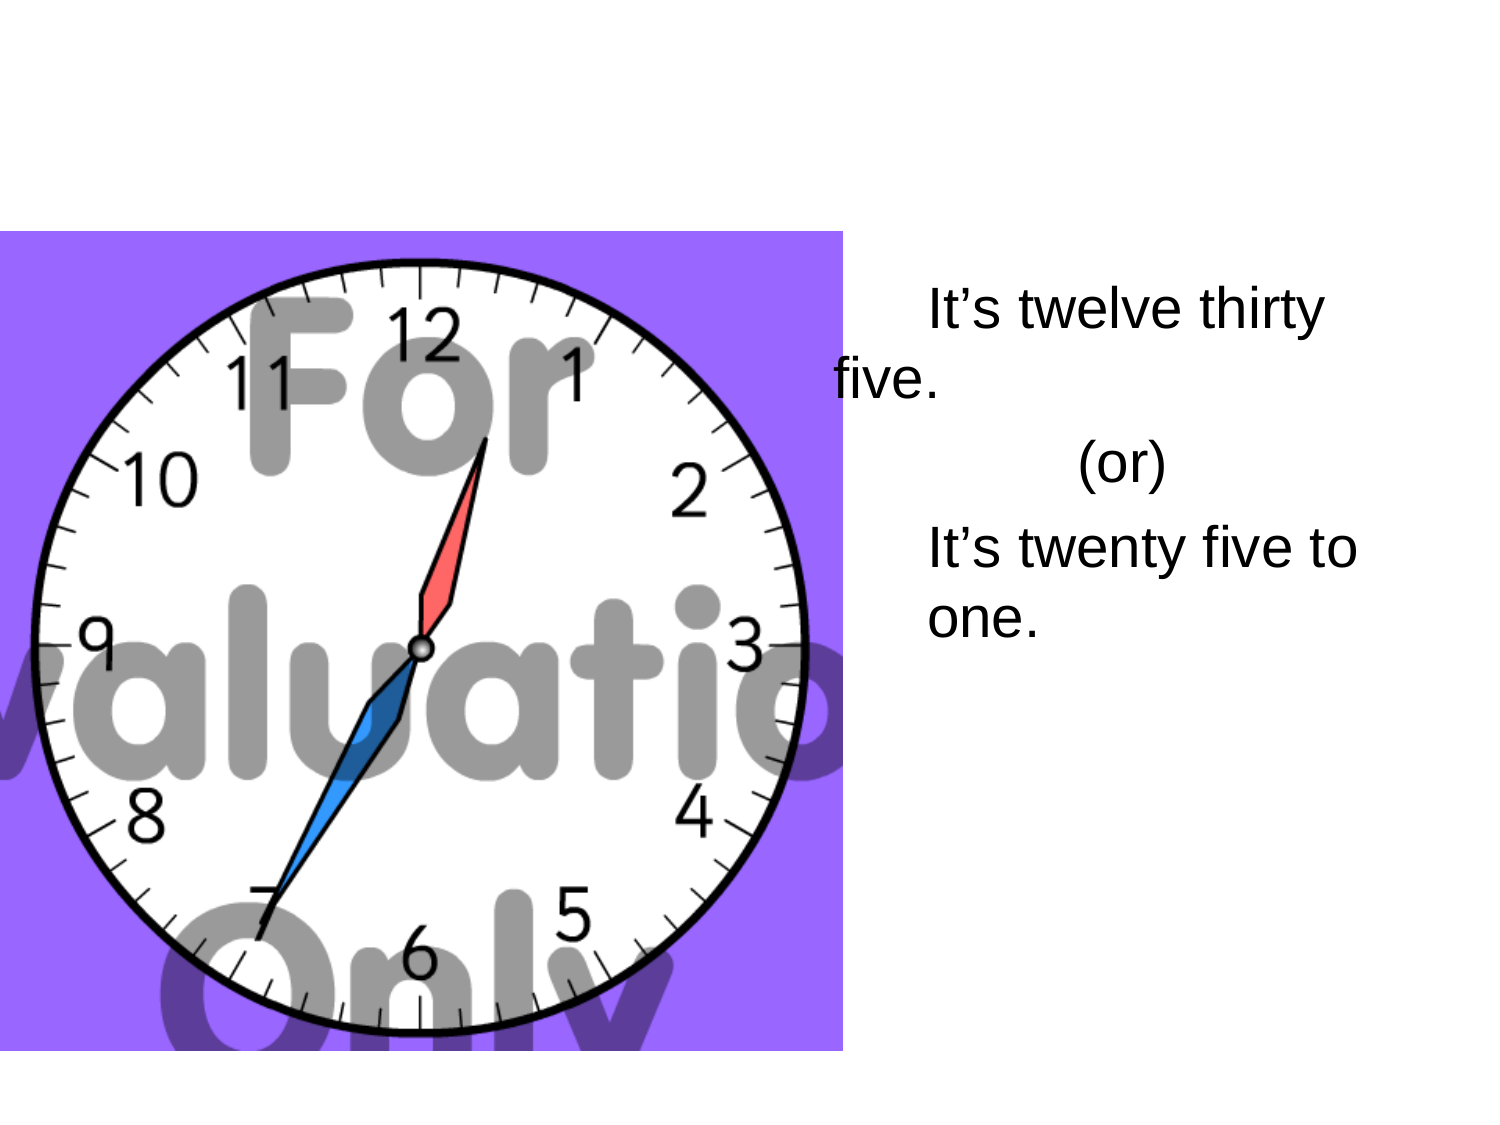

#
		It’s twelve thirty 	five.
			(or)
		It’s twenty five to 		one.